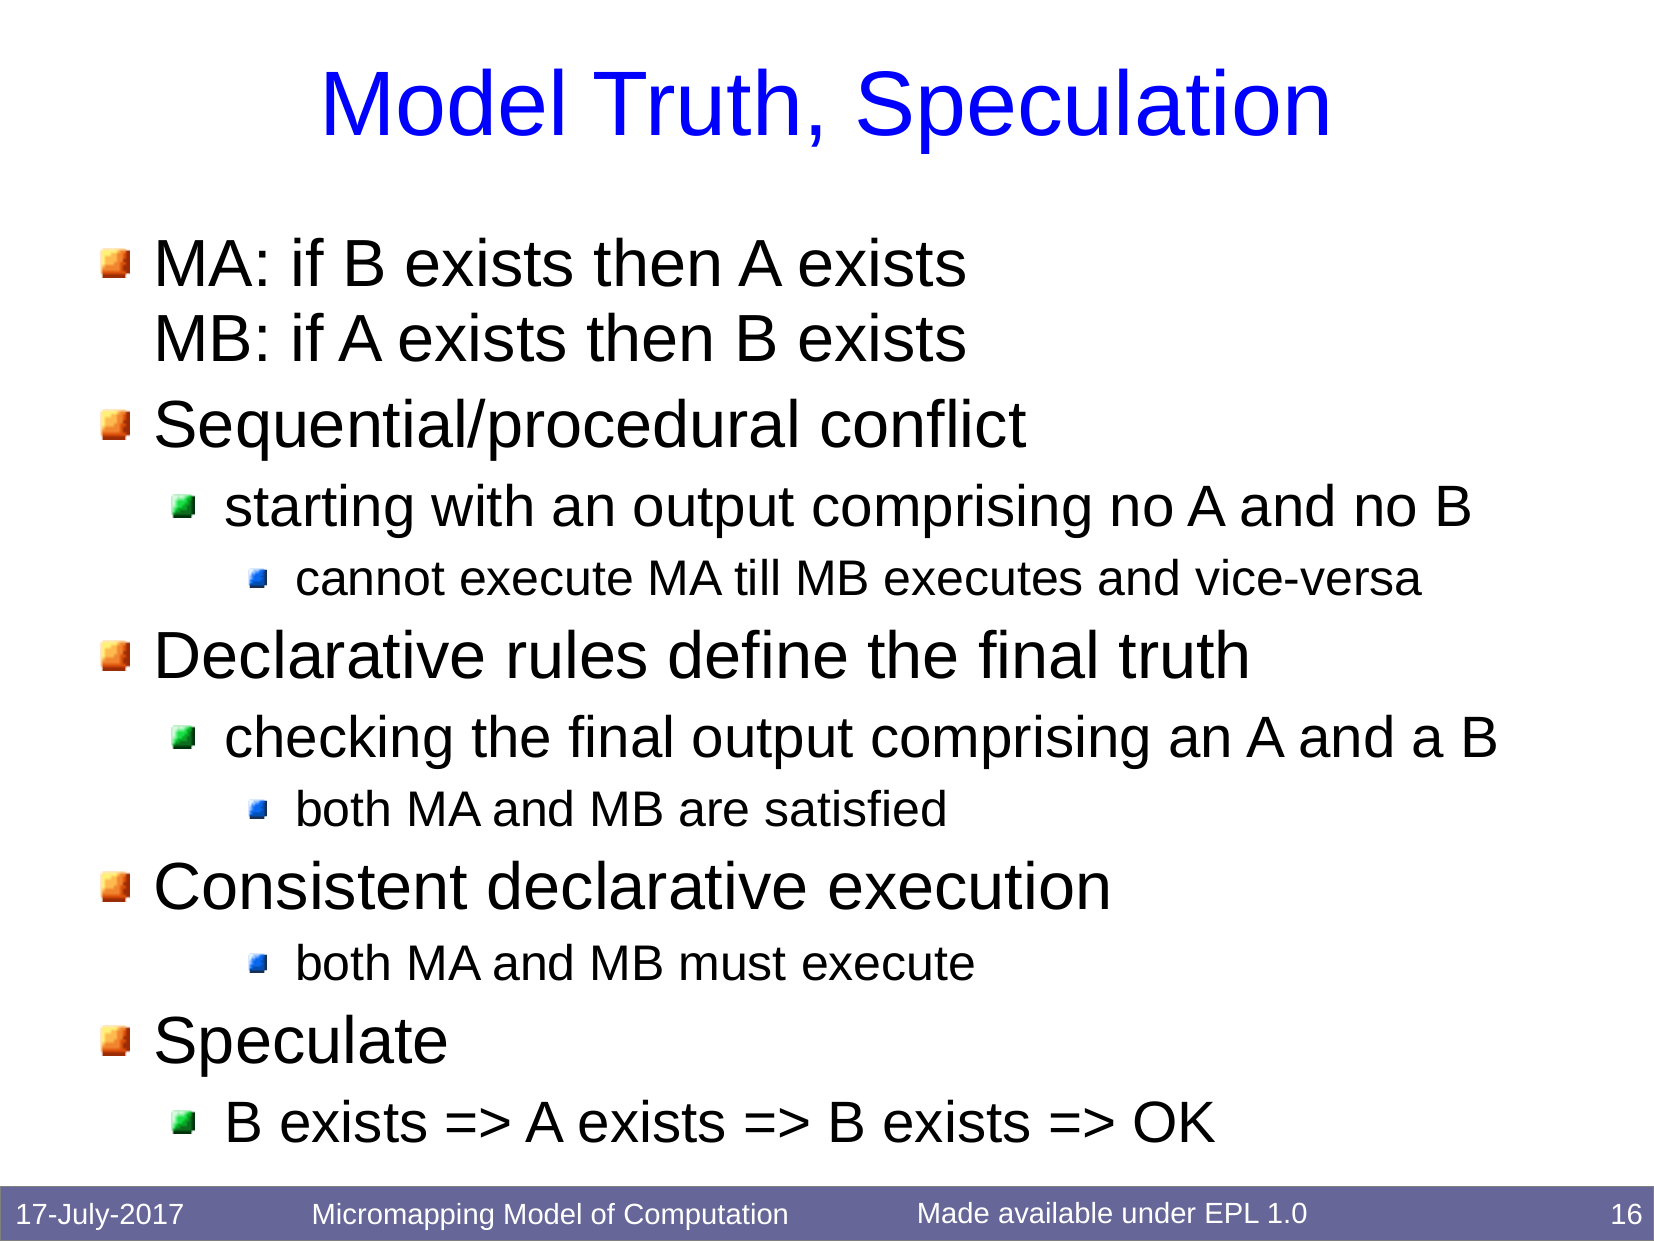

# Model Truth, Speculation
MA: if B exists then A exists
MB: if A exists then B exists
Sequential/procedural conflict
starting with an output comprising no A and no B
cannot execute MA till MB executes and vice-versa
Declarative rules define the final truth
checking the final output comprising an A and a B
both MA and MB are satisfied
Consistent declarative execution
both MA and MB must execute
Speculate
B exists => A exists => B exists => OK
17-July-2017
Micromapping Model of Computation
16